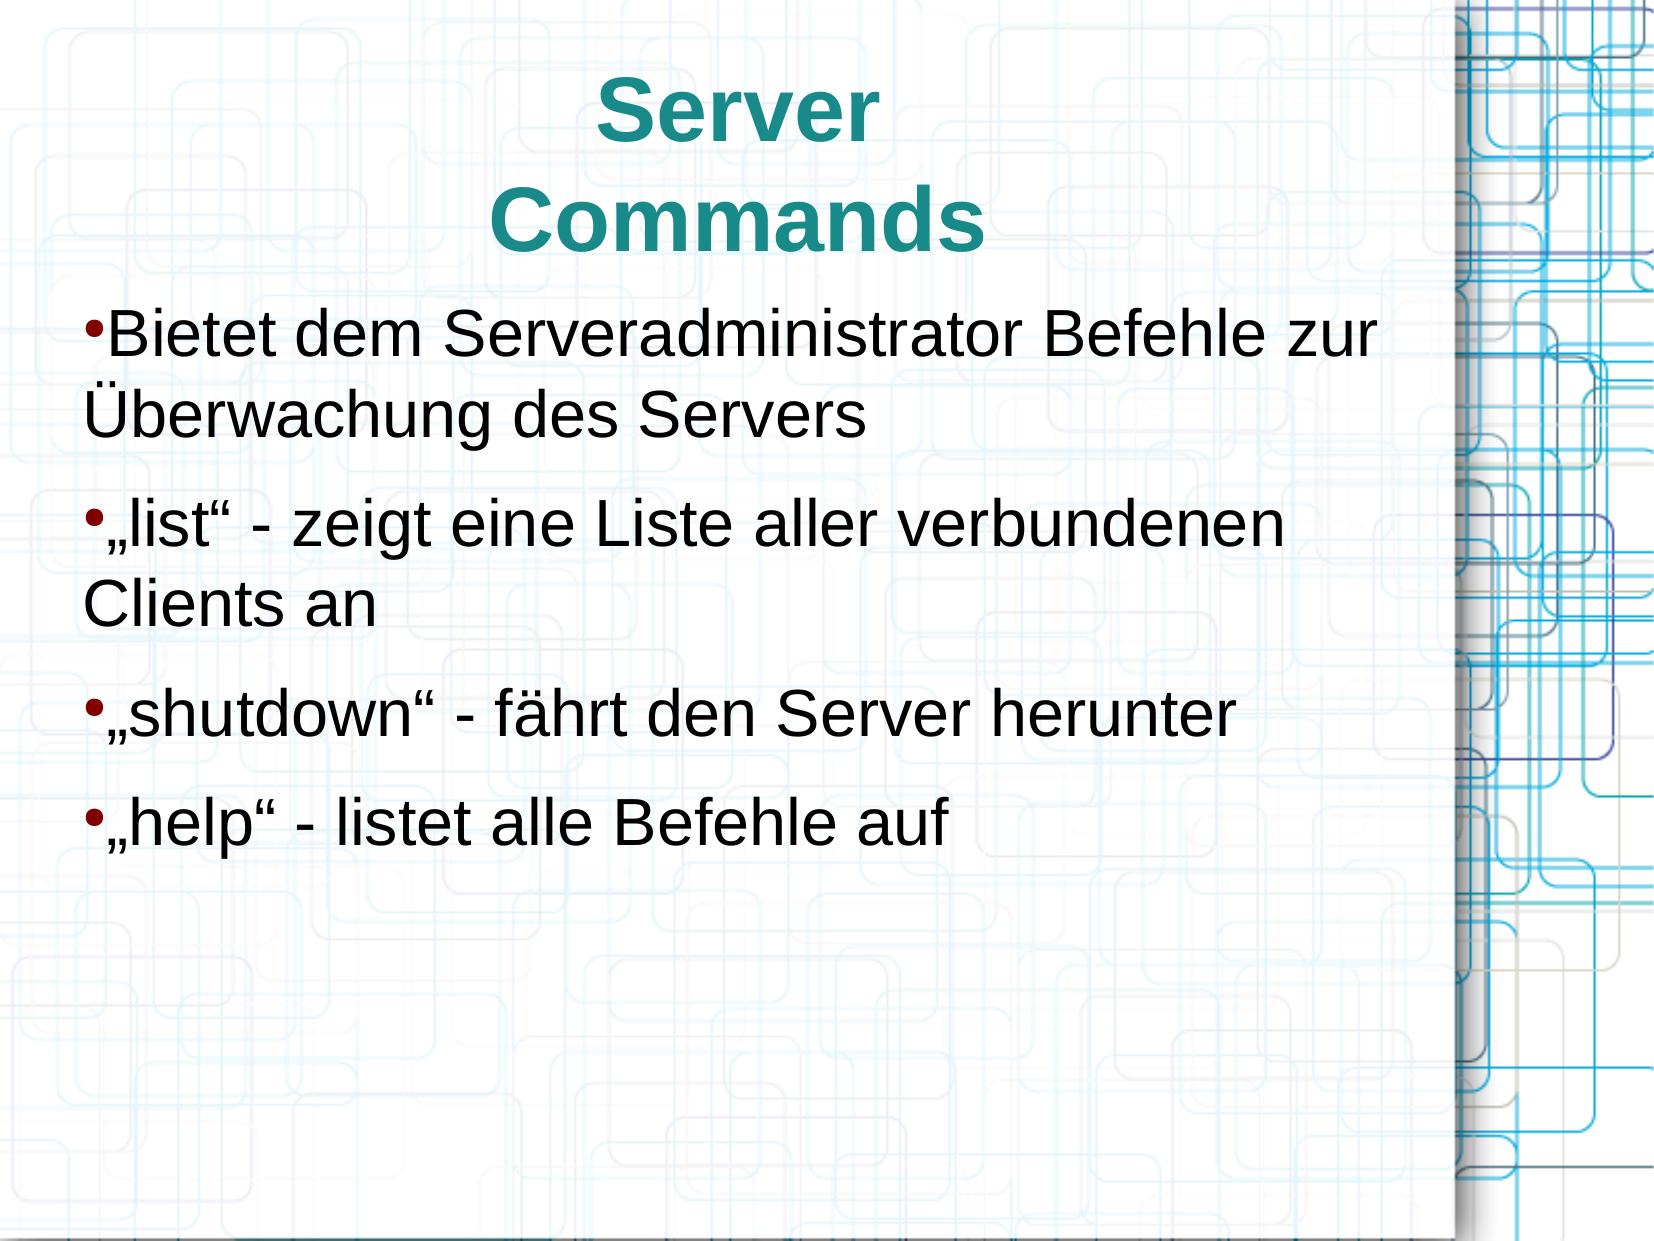

# Server Commands
Bietet dem Serveradministrator Befehle zur Überwachung des Servers
„list“ - zeigt eine Liste aller verbundenen Clients an
„shutdown“ - fährt den Server herunter
„help“ - listet alle Befehle auf